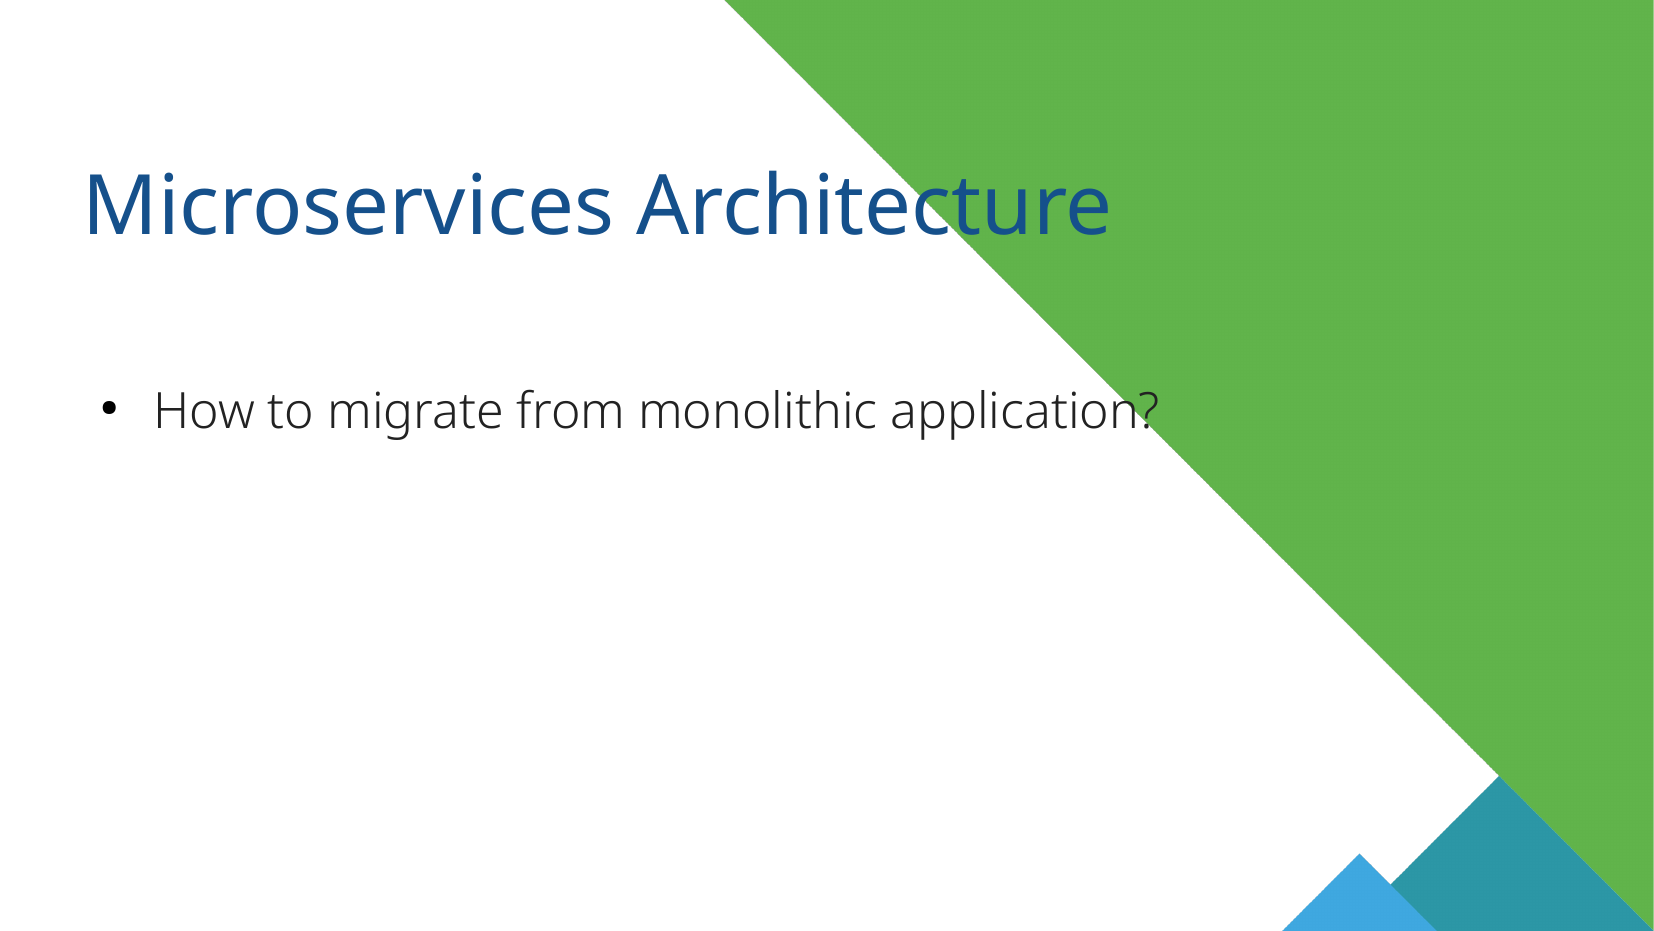

# Microservices Architecture
How to migrate from monolithic application?